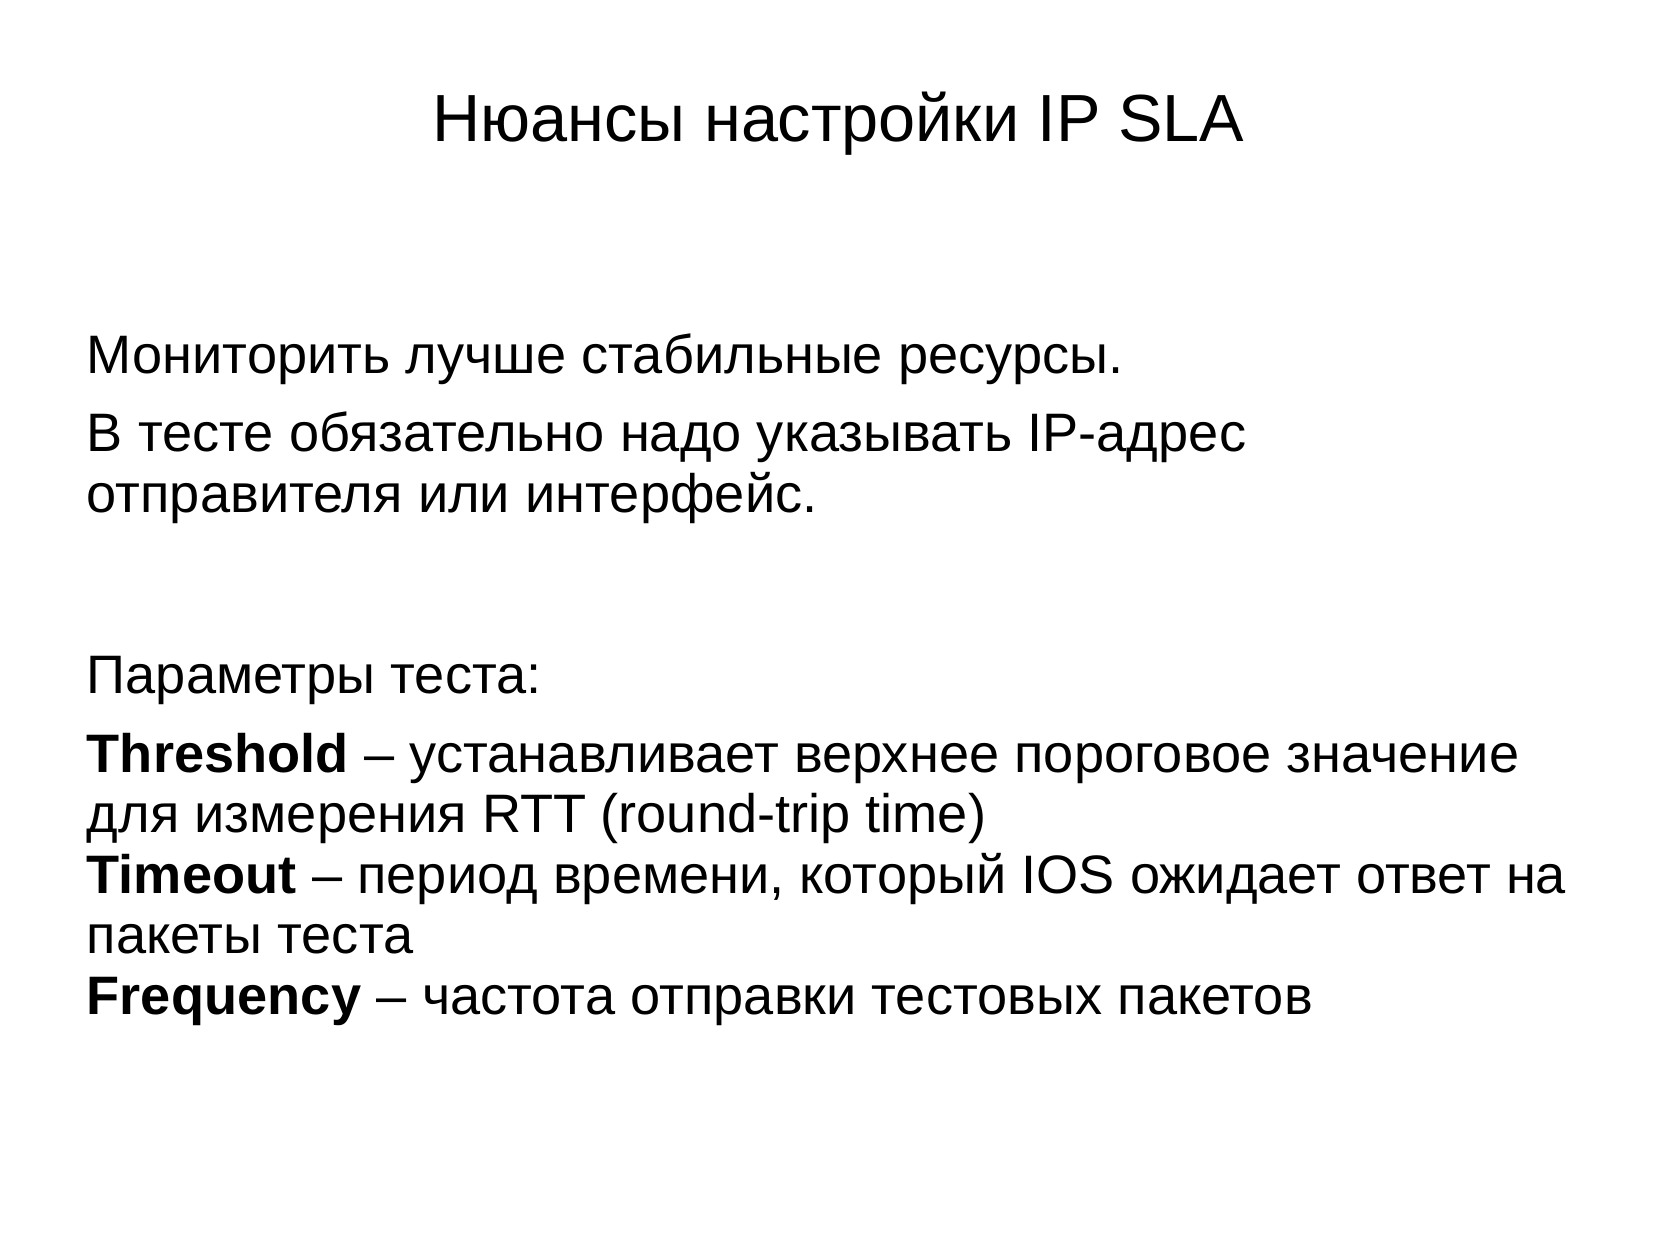

# Нюансы настройки IP SLA
Мониторить лучше стабильные ресурсы.
В тесте обязательно надо указывать IP-адрес отправителя или интерфейс.
Параметры теста:
Threshold – устанавливает верхнее пороговое значение для измерения RTT (round-trip time)
Timeout – период времени, который IOS ожидает ответ на пакеты теста
Frequency – частота отправки тестовых пакетов